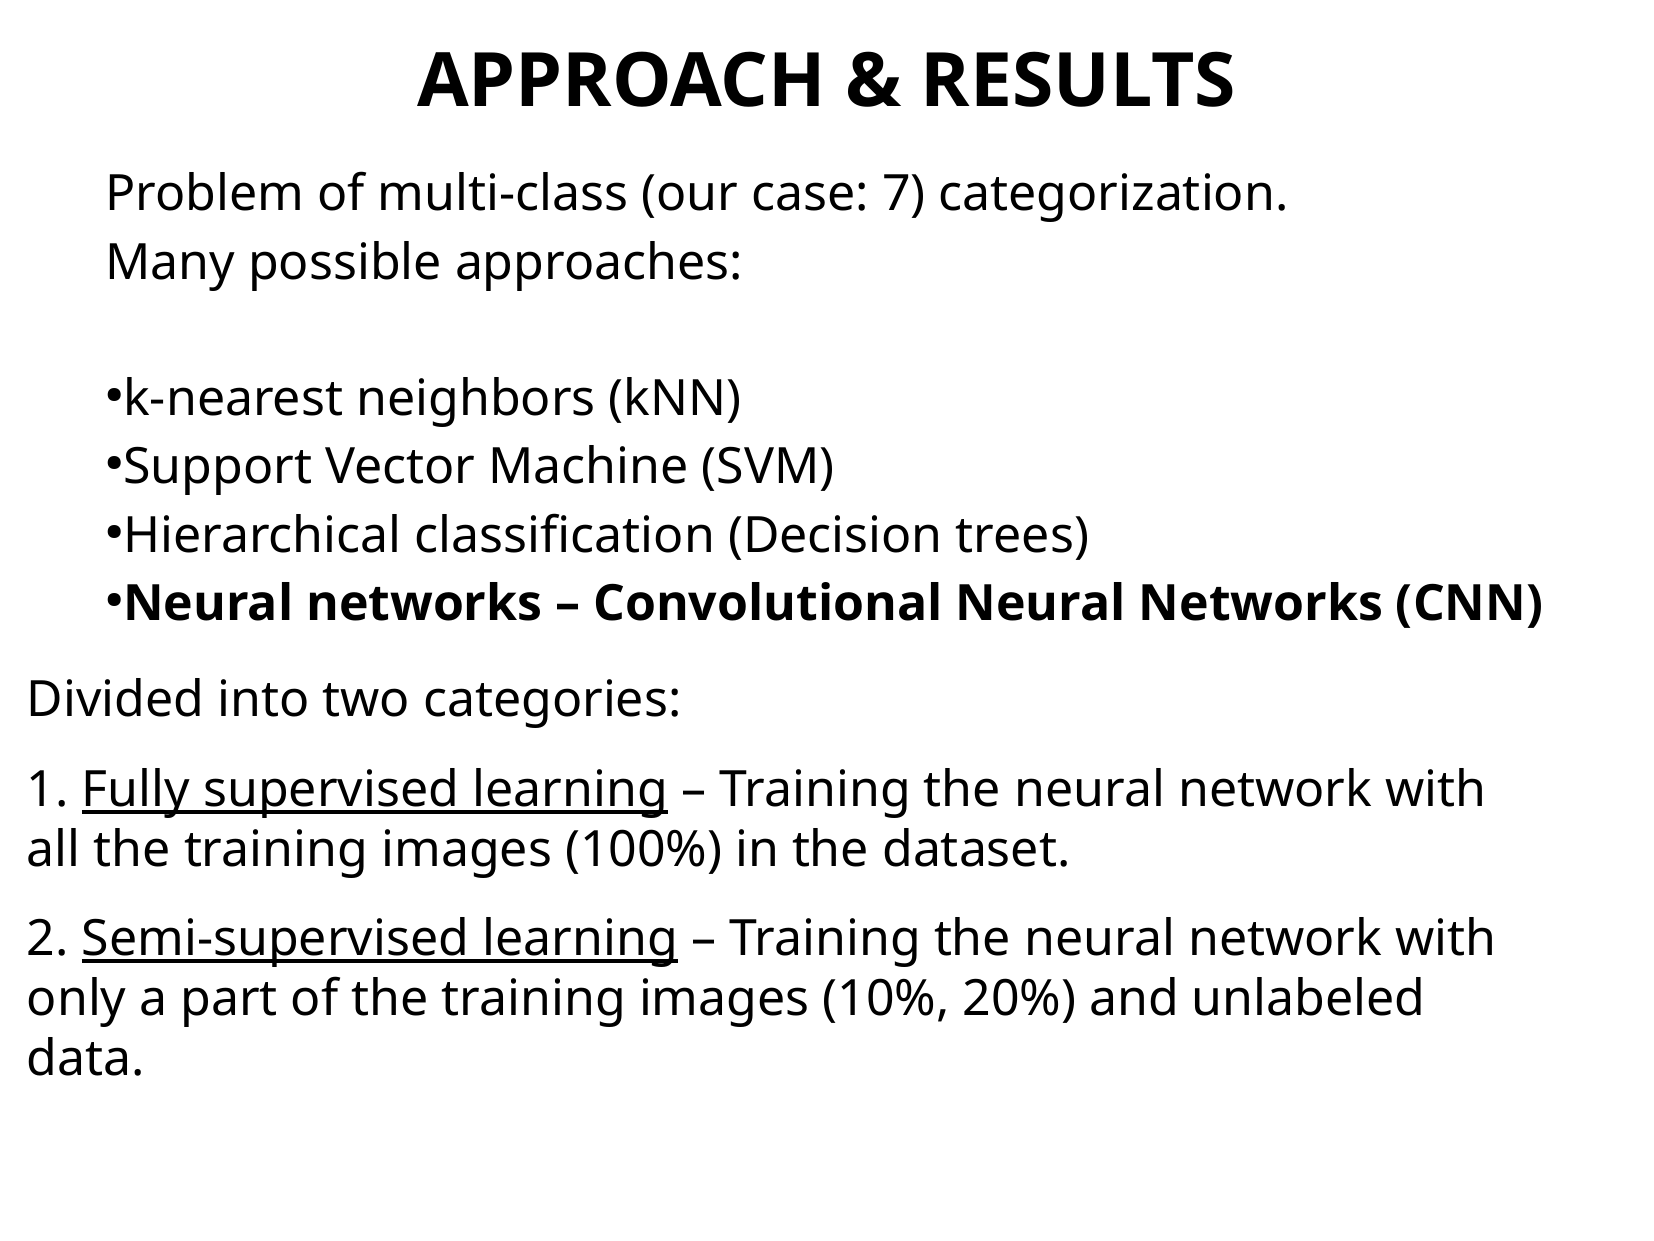

# APPROACH & RESULTS
Problem of multi-class (our case: 7) categorization.
Many possible approaches:
k-nearest neighbors (kNN)
Support Vector Machine (SVM)
Hierarchical classification (Decision trees)
Neural networks – Convolutional Neural Networks (CNN)
Divided into two categories:
1. Fully supervised learning – Training the neural network with all the training images (100%) in the dataset.
2. Semi-supervised learning – Training the neural network with only a part of the training images (10%, 20%) and unlabeled data.